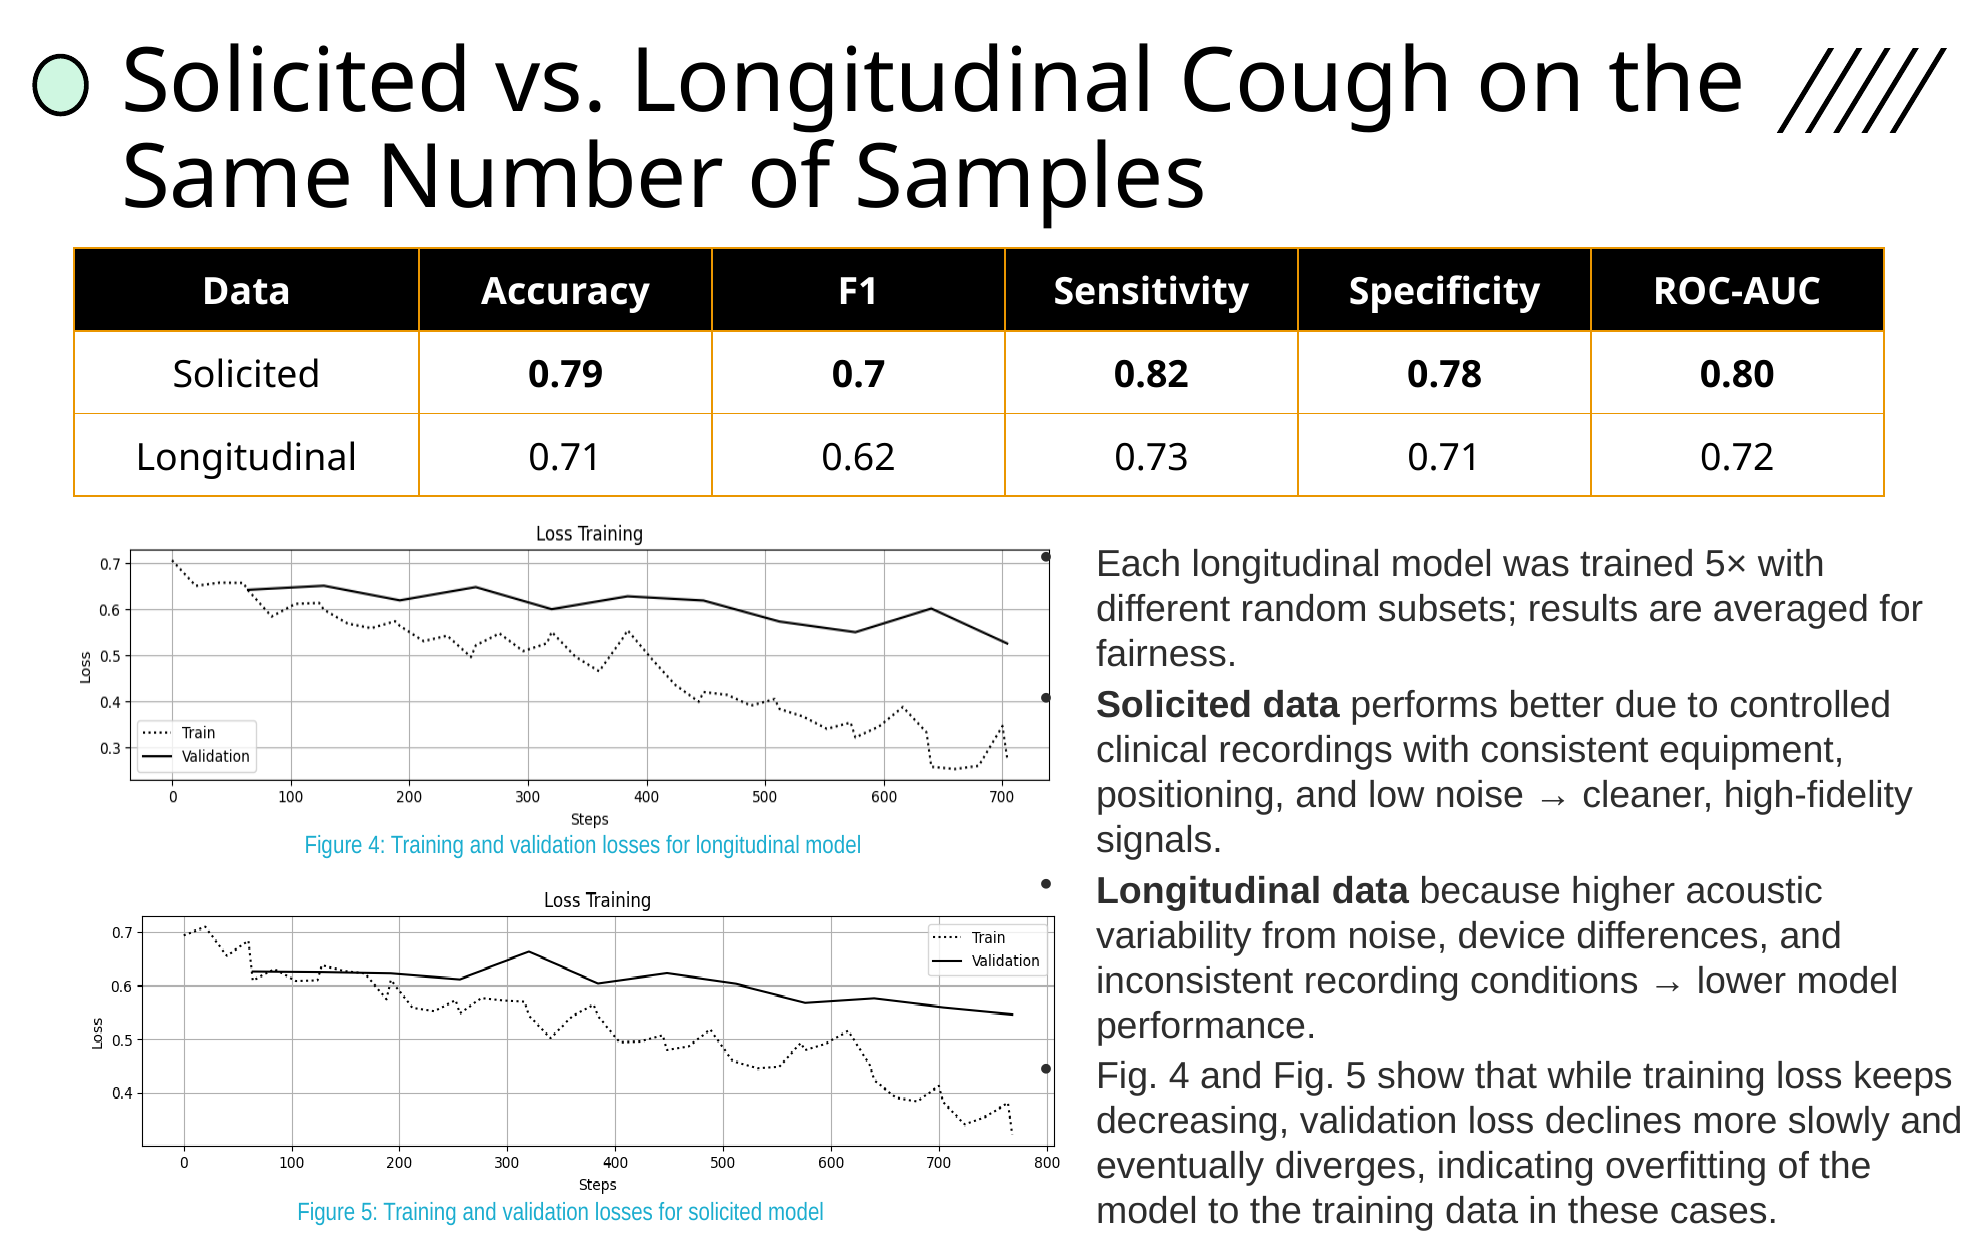

# Solicited vs. Longitudinal Cough on the Same Number of Samples
| Data | Accuracy | F1 | Sensitivity | Specificity | ROC-AUC |
| --- | --- | --- | --- | --- | --- |
| Solicited | 0.79 | 0.7 | 0.82 | 0.78 | 0.80 |
| Longitudinal | 0.71 | 0.62 | 0.73 | 0.71 | 0.72 |
Each longitudinal model was trained 5× with different random subsets; results are averaged for fairness.
Solicited data performs better due to controlled clinical recordings with consistent equipment, positioning, and low noise → cleaner, high-fidelity signals.
Longitudinal data because higher acoustic variability from noise, device differences, and inconsistent recording conditions → lower model performance.
Fig. 4 and Fig. 5 show that while training loss keeps decreasing, validation loss declines more slowly and eventually diverges, indicating overfitting of the model to the training data in these cases.
Figure 4: Training and validation losses for longitudinal model
Figure 5: Training and validation losses for solicited model